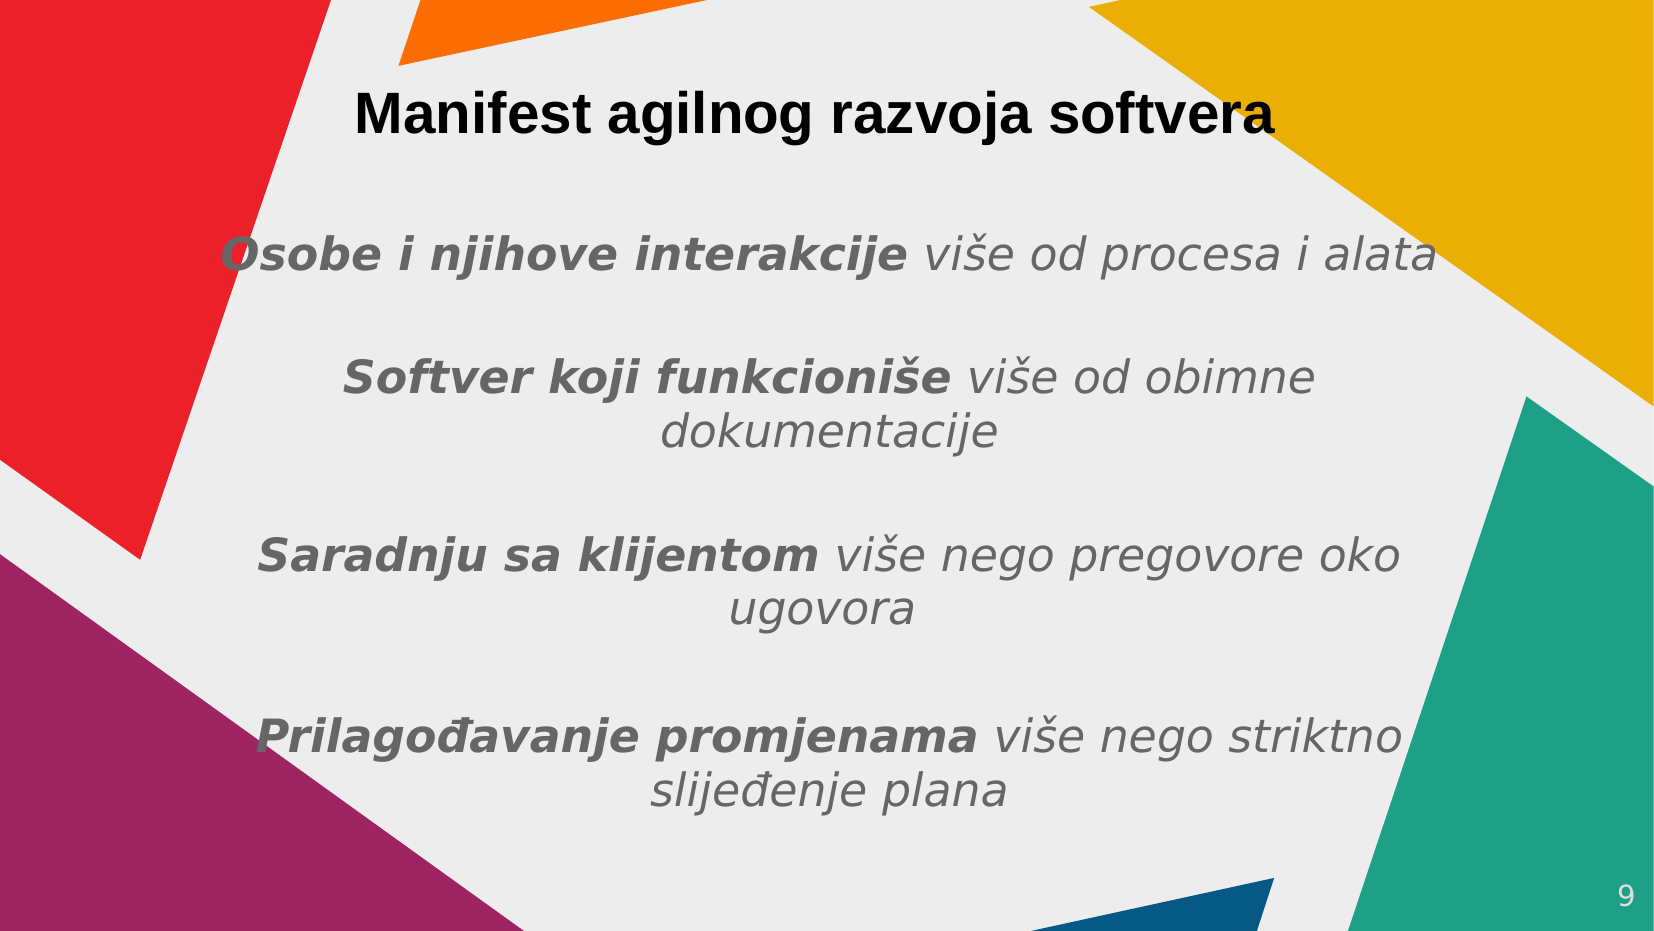

# Manifest agilnog razvoja softvera
Osobe i njihove interakcije više od procesa i alata
Softver koji funkcioniše više od obimne dokumentacije
Saradnju sa klijentom više nego pregovore oko ugovora
Prilagođavanje promjenama više nego striktno slijeđenje plana
9